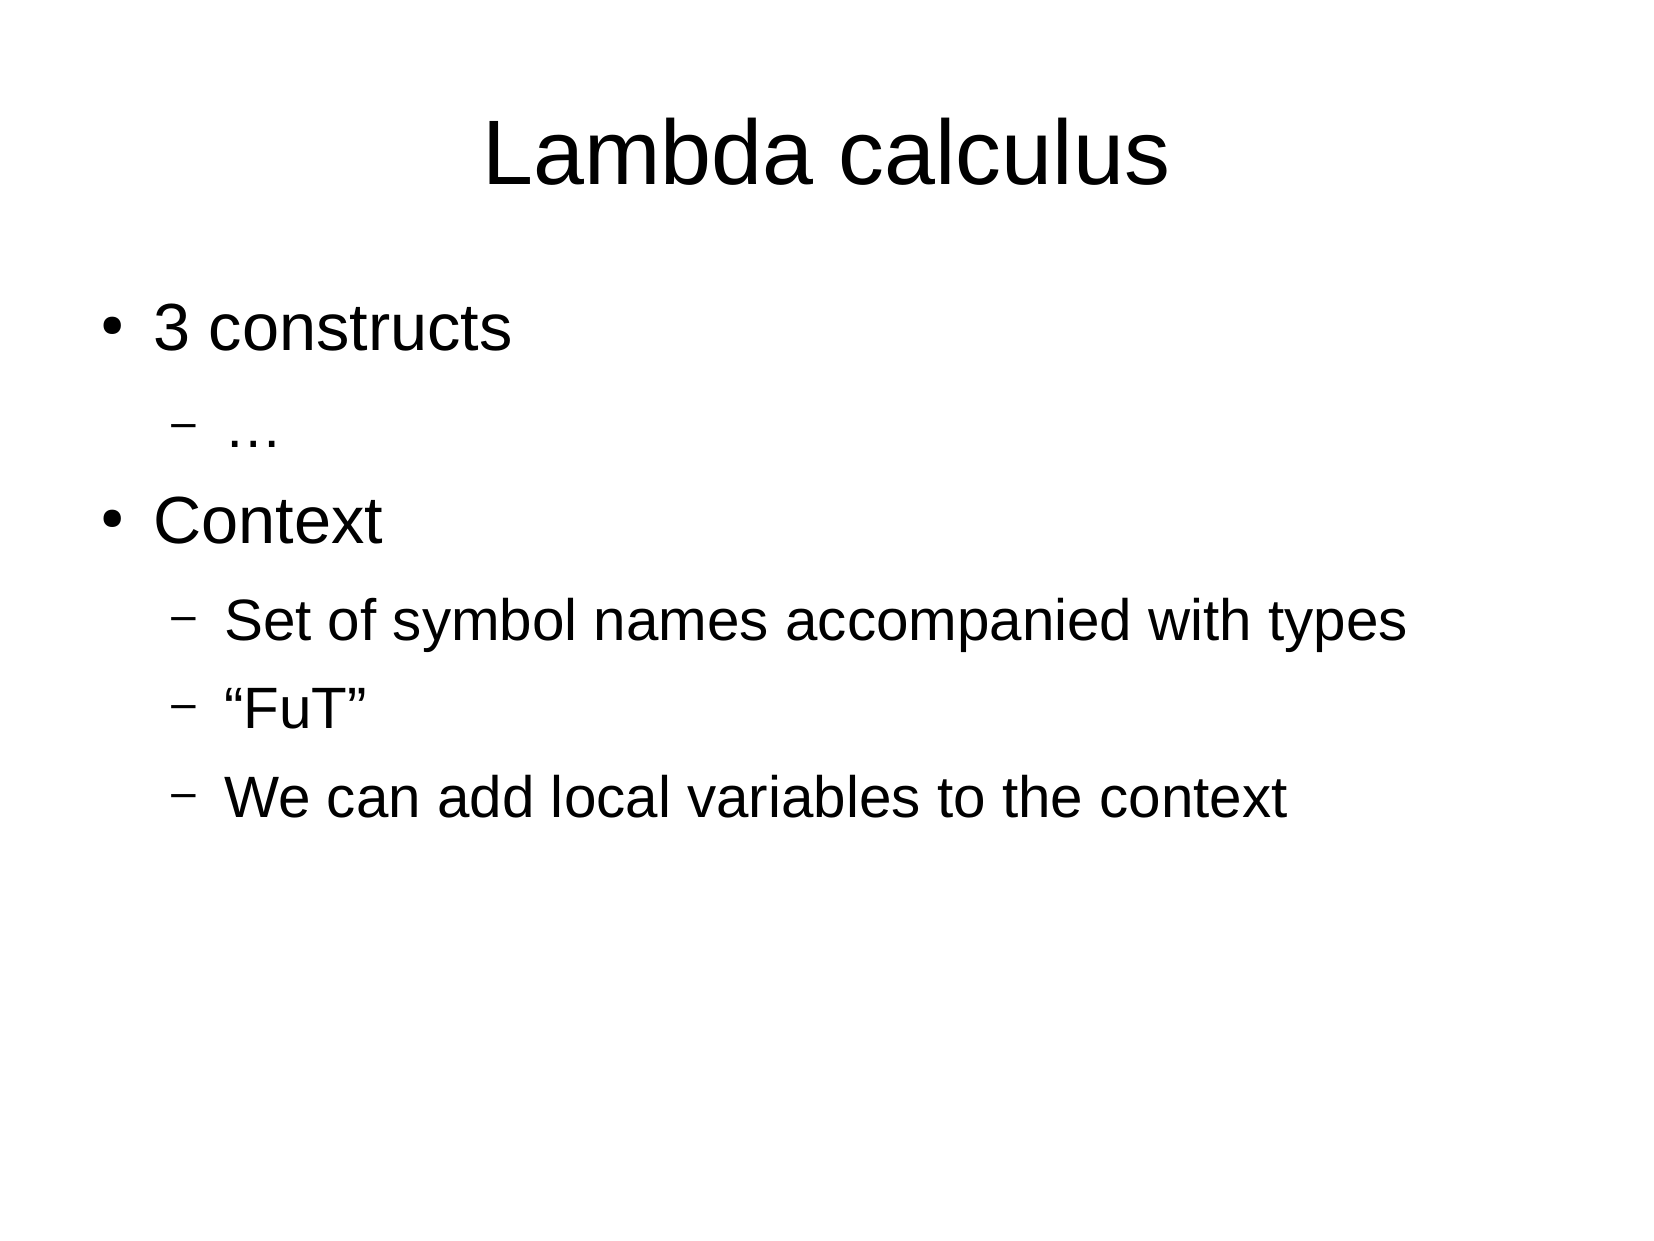

# Lambda calculus
3 constructs
…
Context
Set of symbol names accompanied with types
“FuT”
We can add local variables to the context